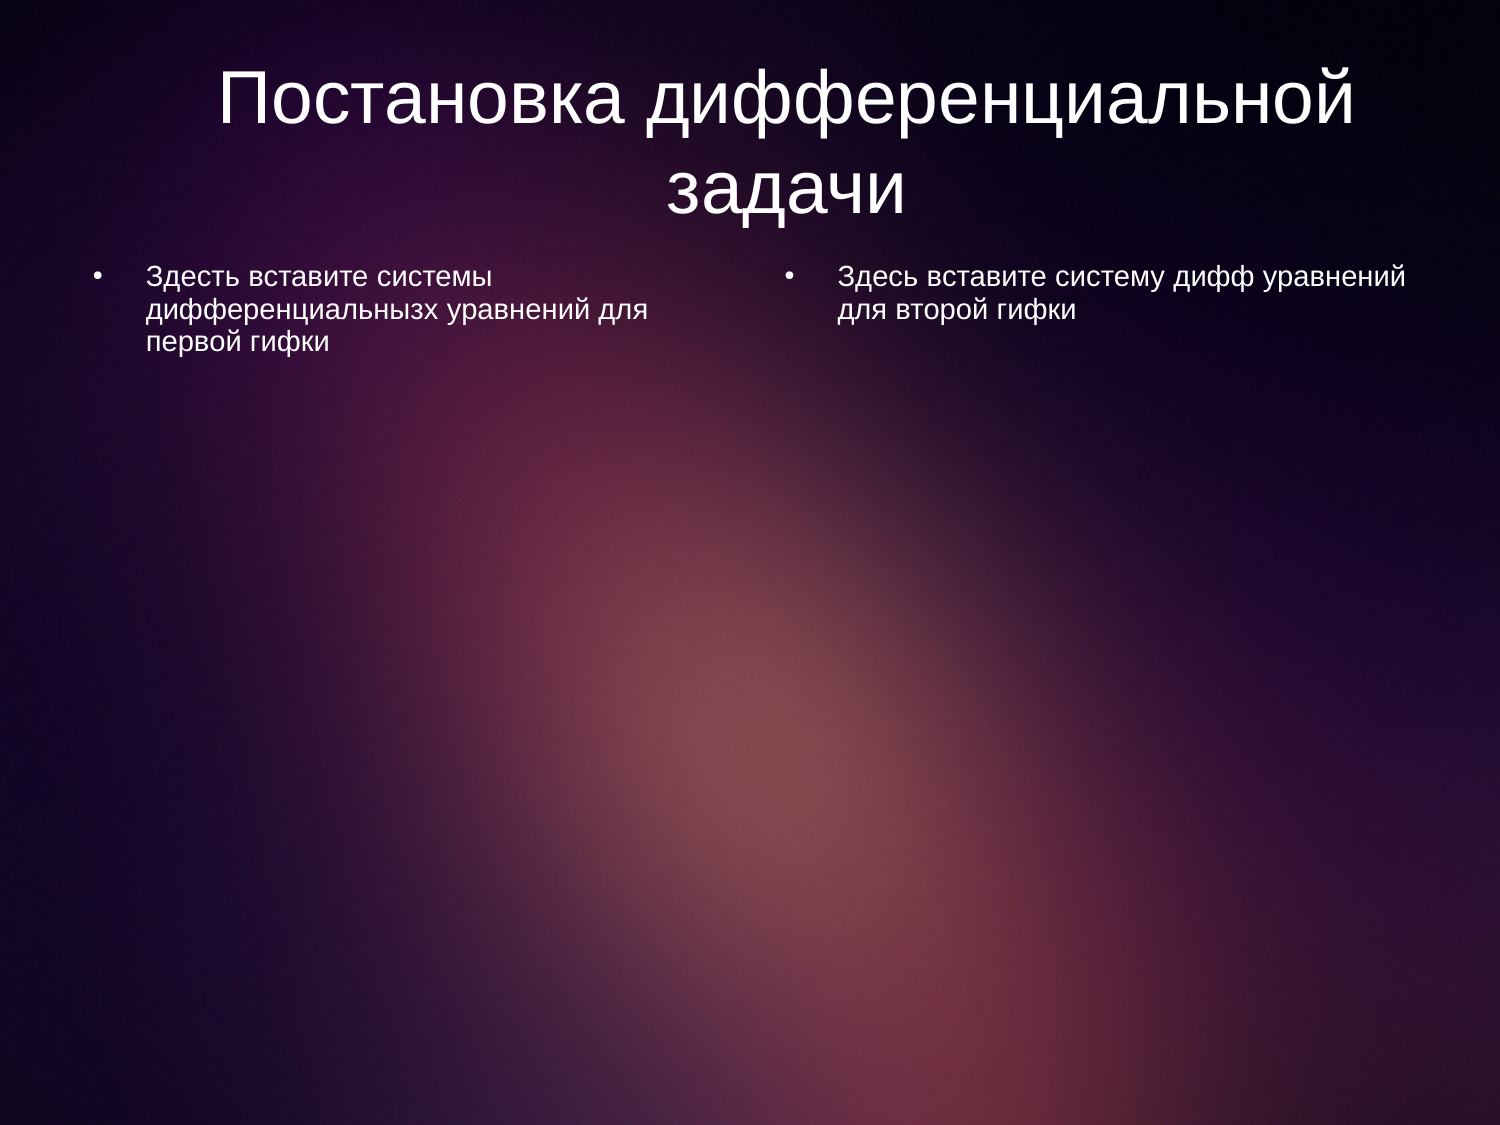

# Постановка дифференциальной задачи
Здесть вставите системы дифференциальнызх уравнений для первой гифки
Здесь вставите систему дифф уравнений для второй гифки